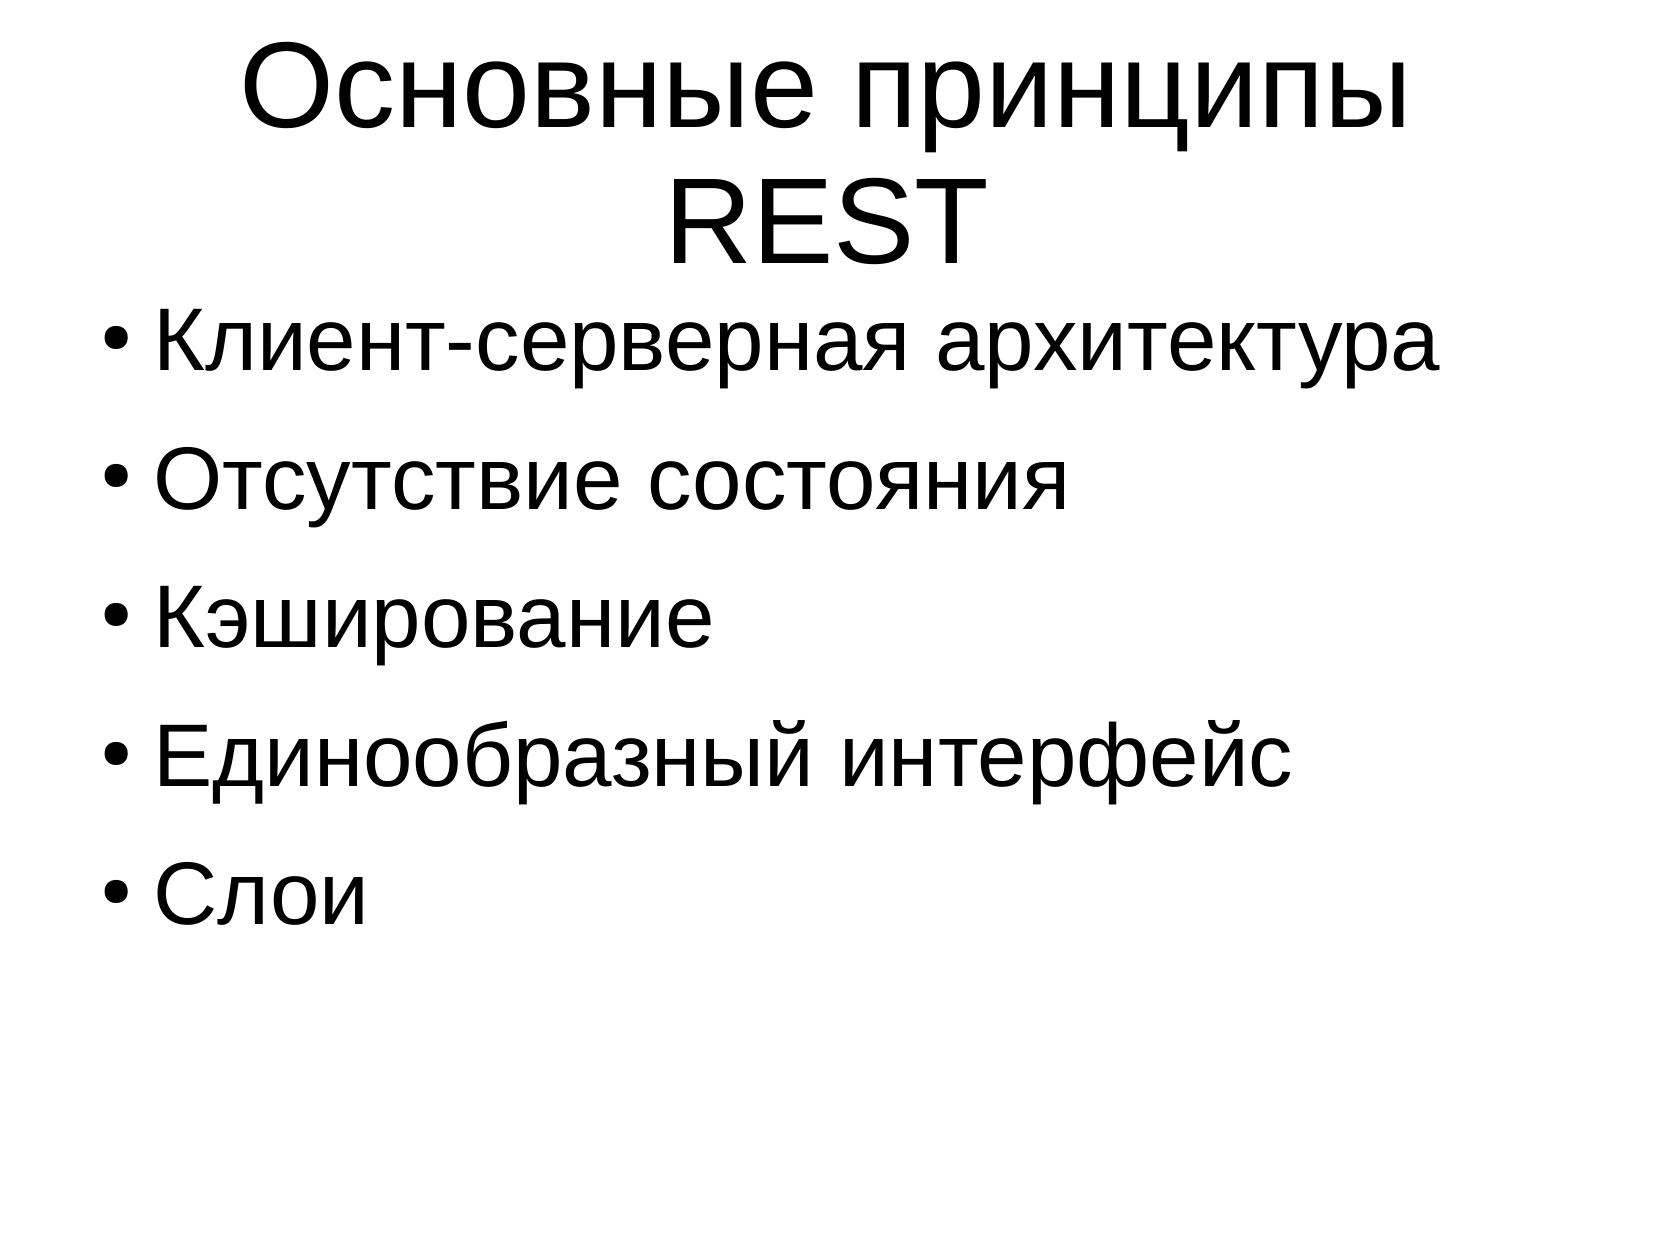

# Основные принципы REST
Клиент-серверная архитектура
Отсутствие состояния
Кэширование
Единообразный интерфейс
Слои